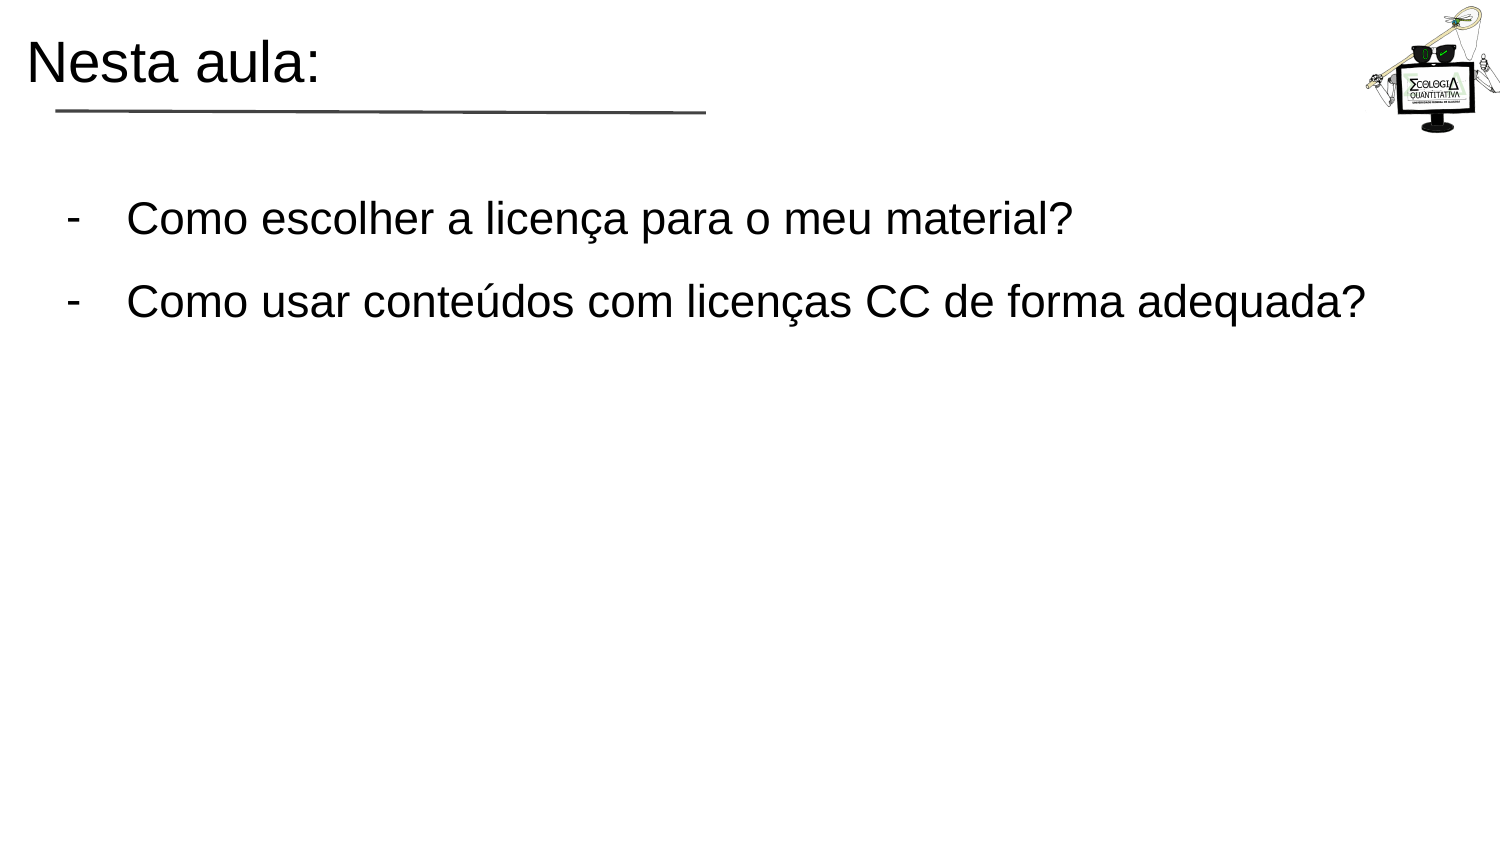

Nesta aula:
Como escolher a licença para o meu material?
Como usar conteúdos com licenças CC de forma adequada?